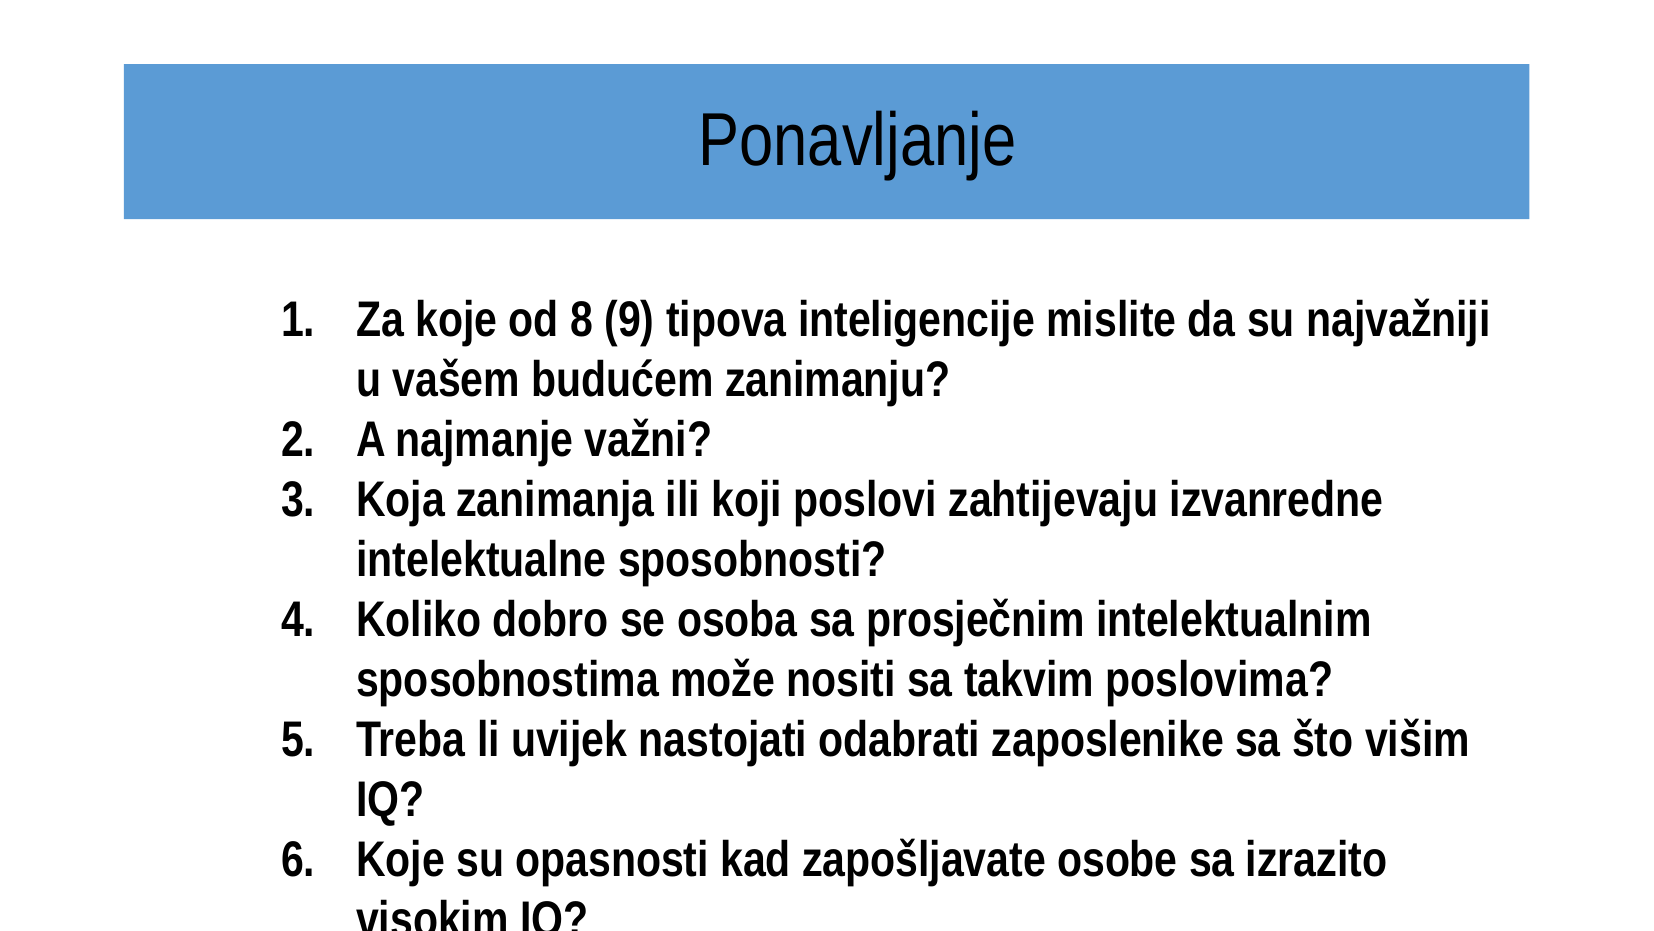

# Ponavljanje
Za koje od 8 (9) tipova inteligencije mislite da su najvažniji u vašem budućem zanimanju?
A najmanje važni?
Koja zanimanja ili koji poslovi zahtijevaju izvanredne intelektualne sposobnosti?
Koliko dobro se osoba sa prosječnim intelektualnim sposobnostima može nositi sa takvim poslovima?
Treba li uvijek nastojati odabrati zaposlenike sa što višim IQ?
Koje su opasnosti kad zapošljavate osobe sa izrazito visokim IQ?